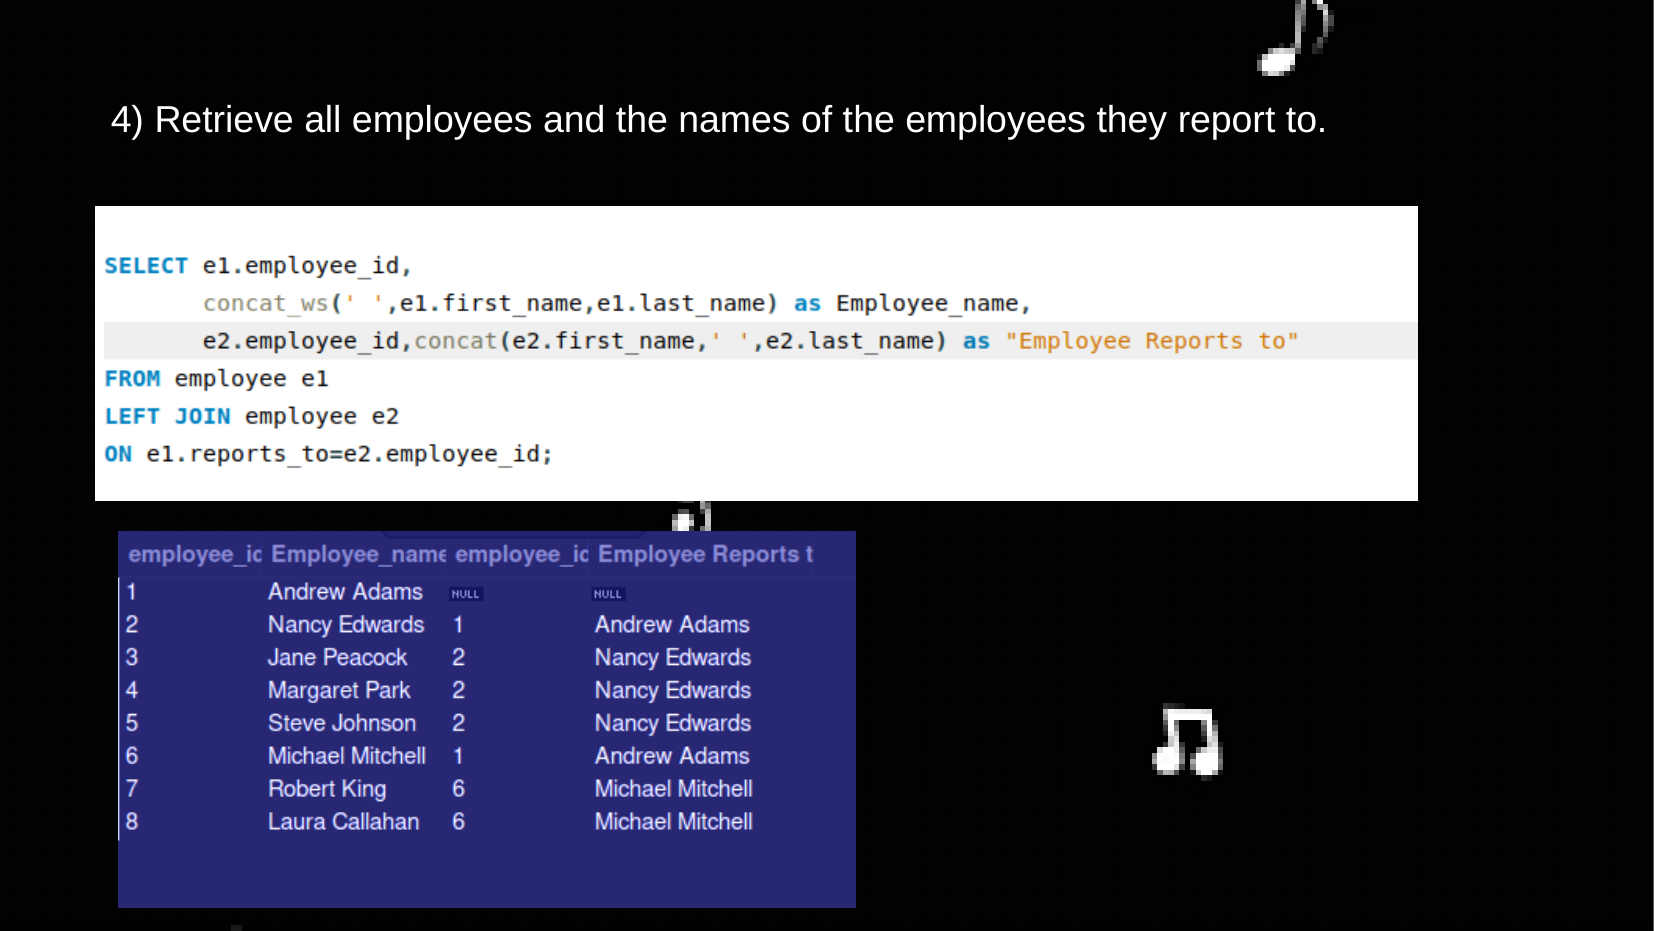

4) Retrieve all employees and the names of the employees they report to.